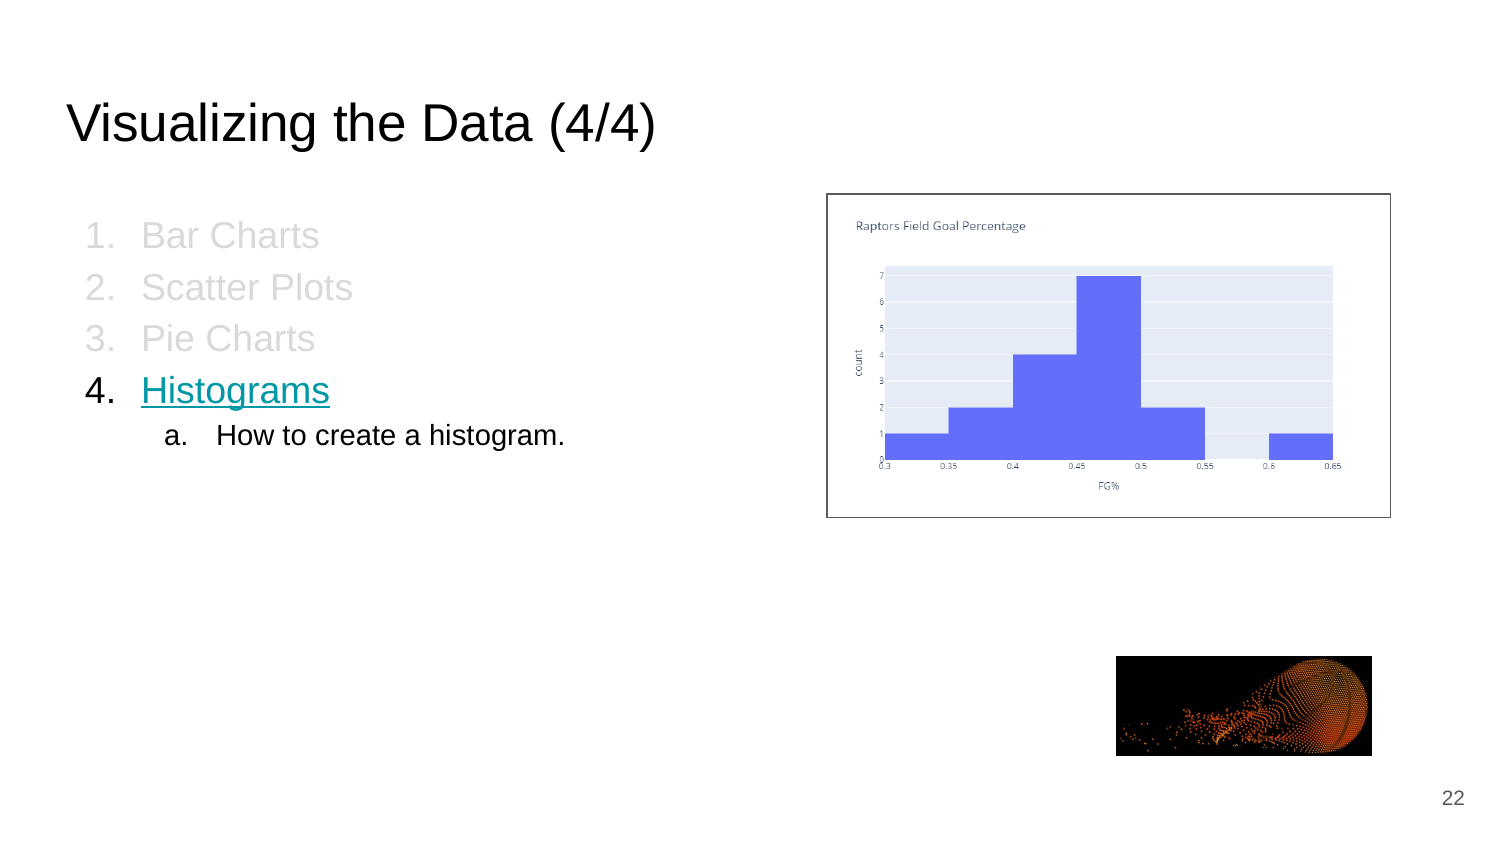

# Visualizing the Data (4/4)
Bar Charts
Scatter Plots
Pie Charts
Histograms
How to create a histogram.